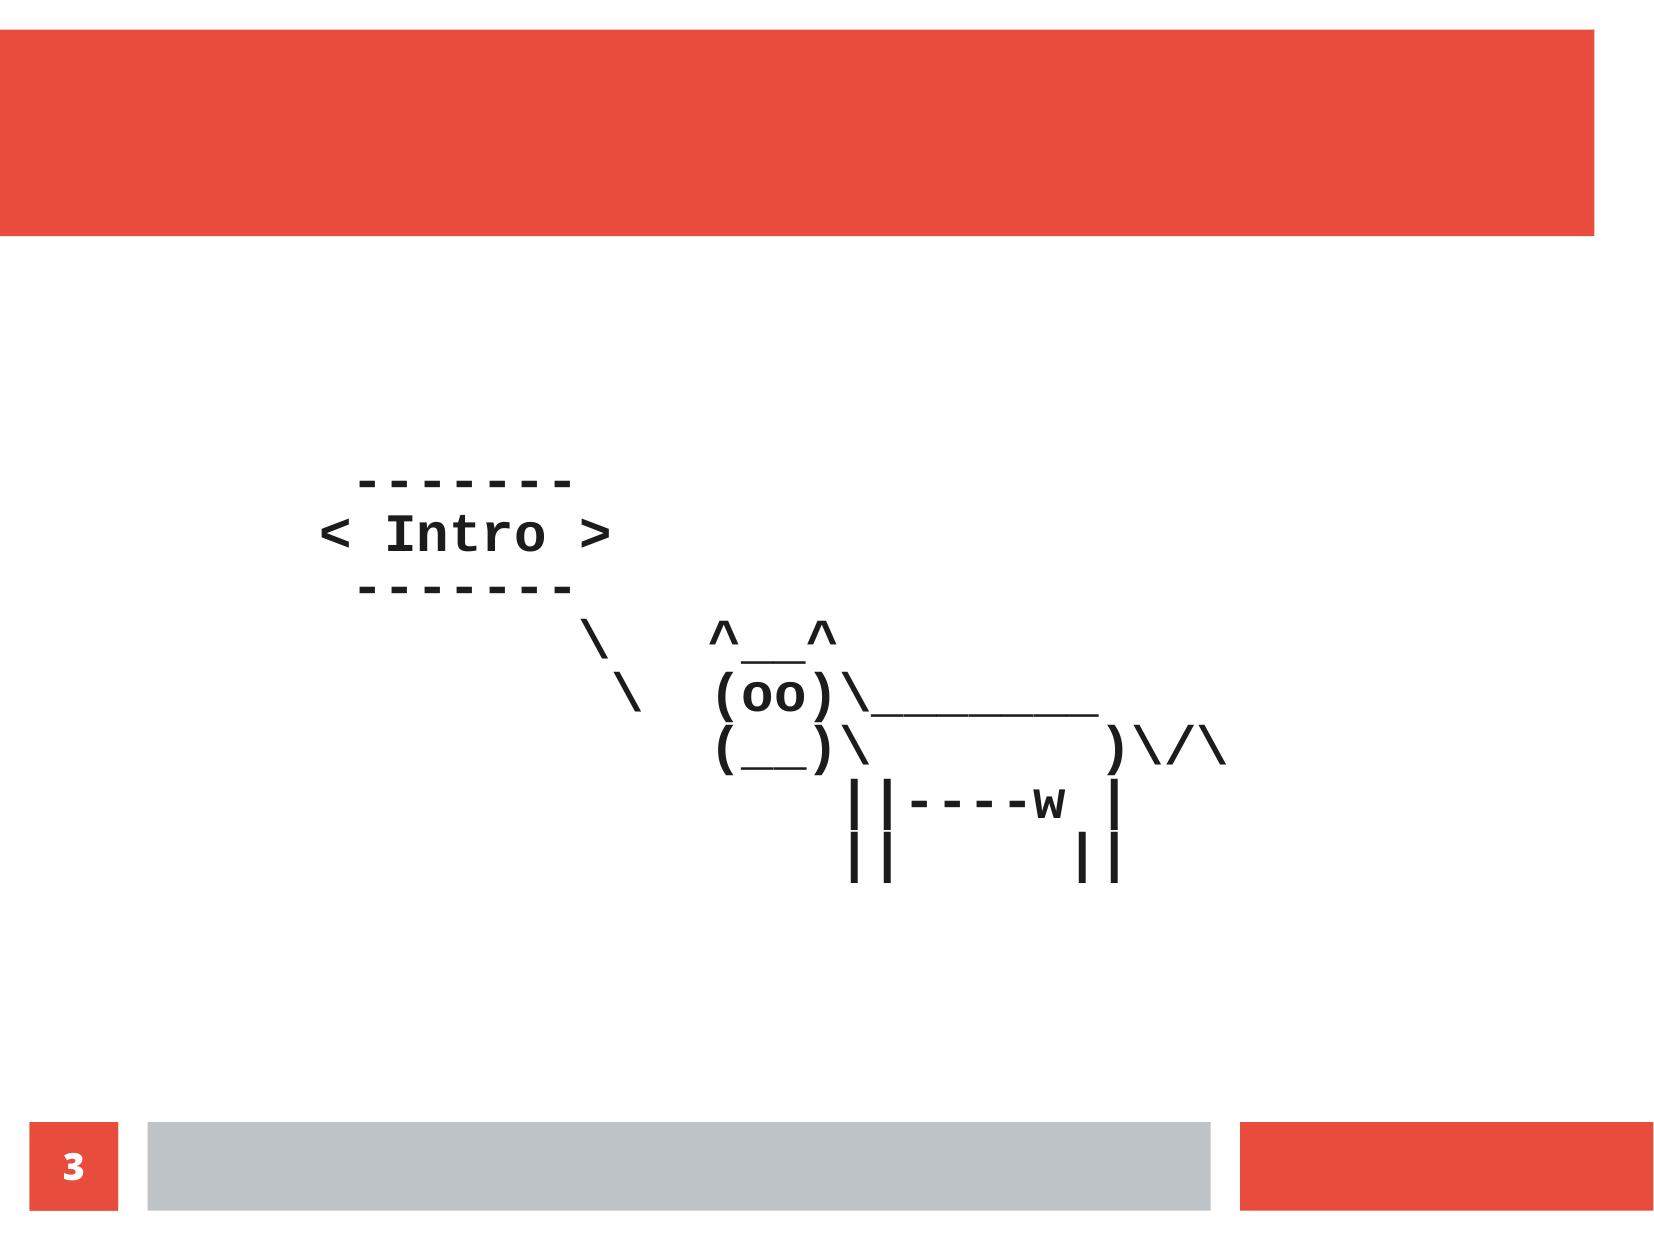

#
 -------
 < Intro >
 -------
 \ ^__^
 \ (oo)\_______
 (__)\ )\/\
 ||----w |
 || ||
3